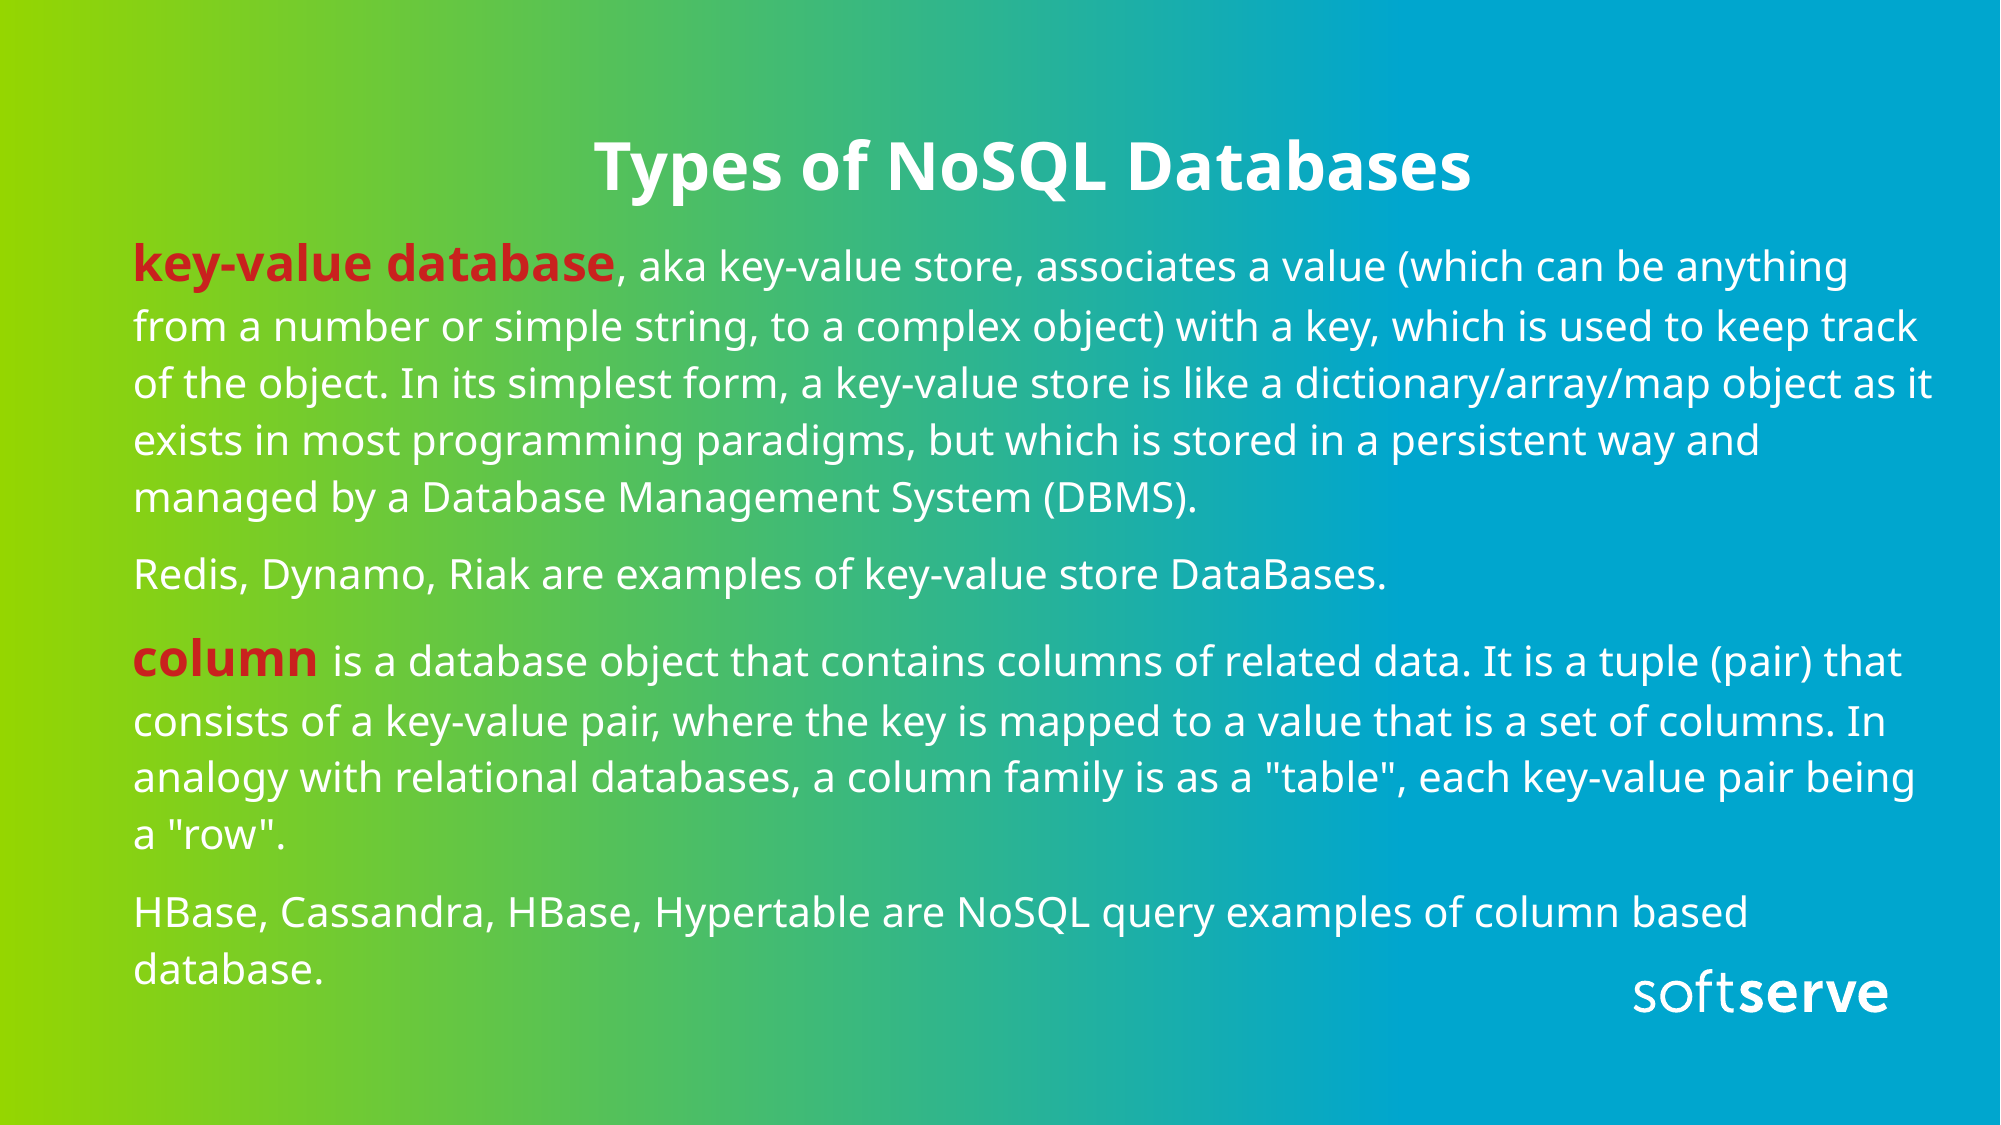

Types of NoSQL Databases
key-value database, aka key-value store, associates a value (which can be anything from a number or simple string, to a complex object) with a key, which is used to keep track of the object. In its simplest form, a key-value store is like a dictionary/array/map object as it exists in most programming paradigms, but which is stored in a persistent way and managed by a Database Management System (DBMS).
Redis, Dynamo, Riak are examples of key-value store DataBases.
column is a database object that contains columns of related data. It is a tuple (pair) that consists of a key-value pair, where the key is mapped to a value that is a set of columns. In analogy with relational databases, a column family is as a "table", each key-value pair being a "row".
HBase, Cassandra, HBase, Hypertable are NoSQL query examples of column based database.